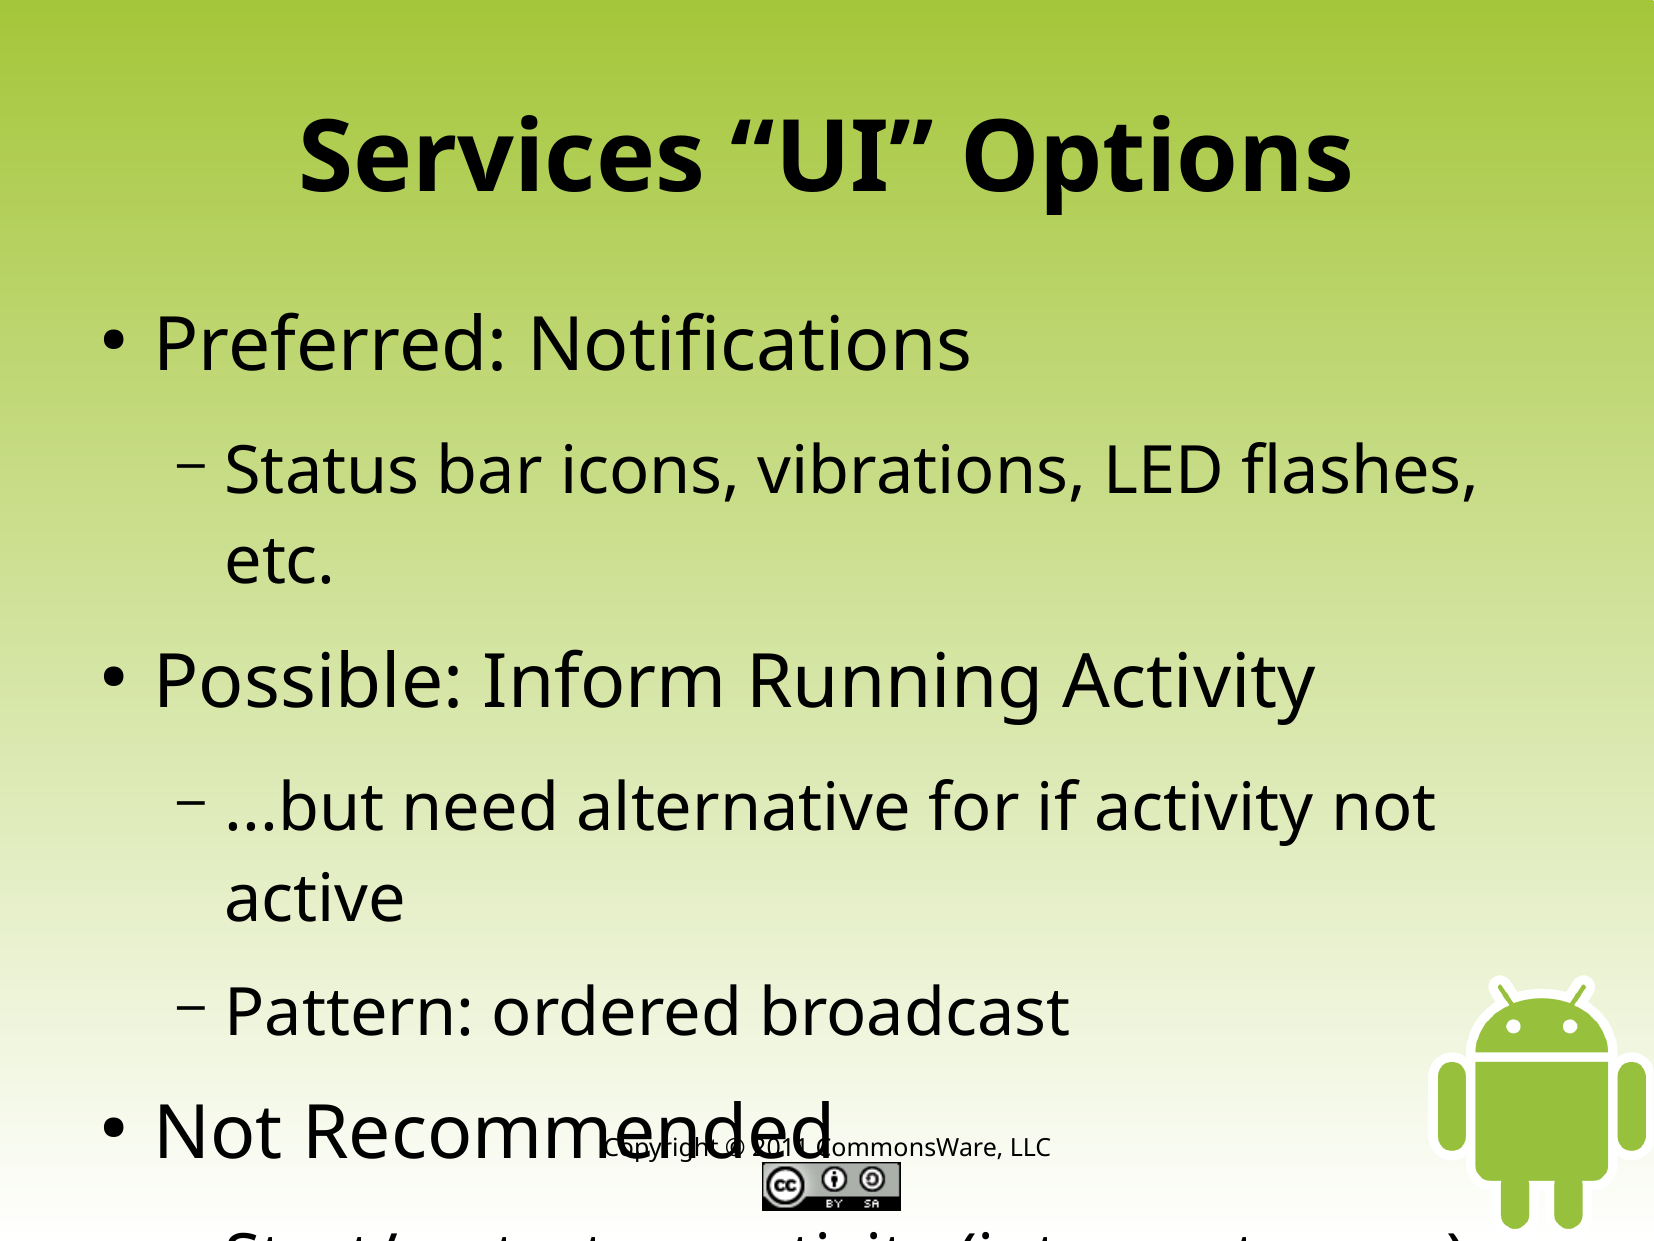

# Services “UI” Options
Preferred: Notifications
Status bar icons, vibrations, LED flashes, etc.
Possible: Inform Running Activity
...but need alternative for if activity not active
Pattern: ordered broadcast
Not Recommended
Start/restart an activity (interrupts user)